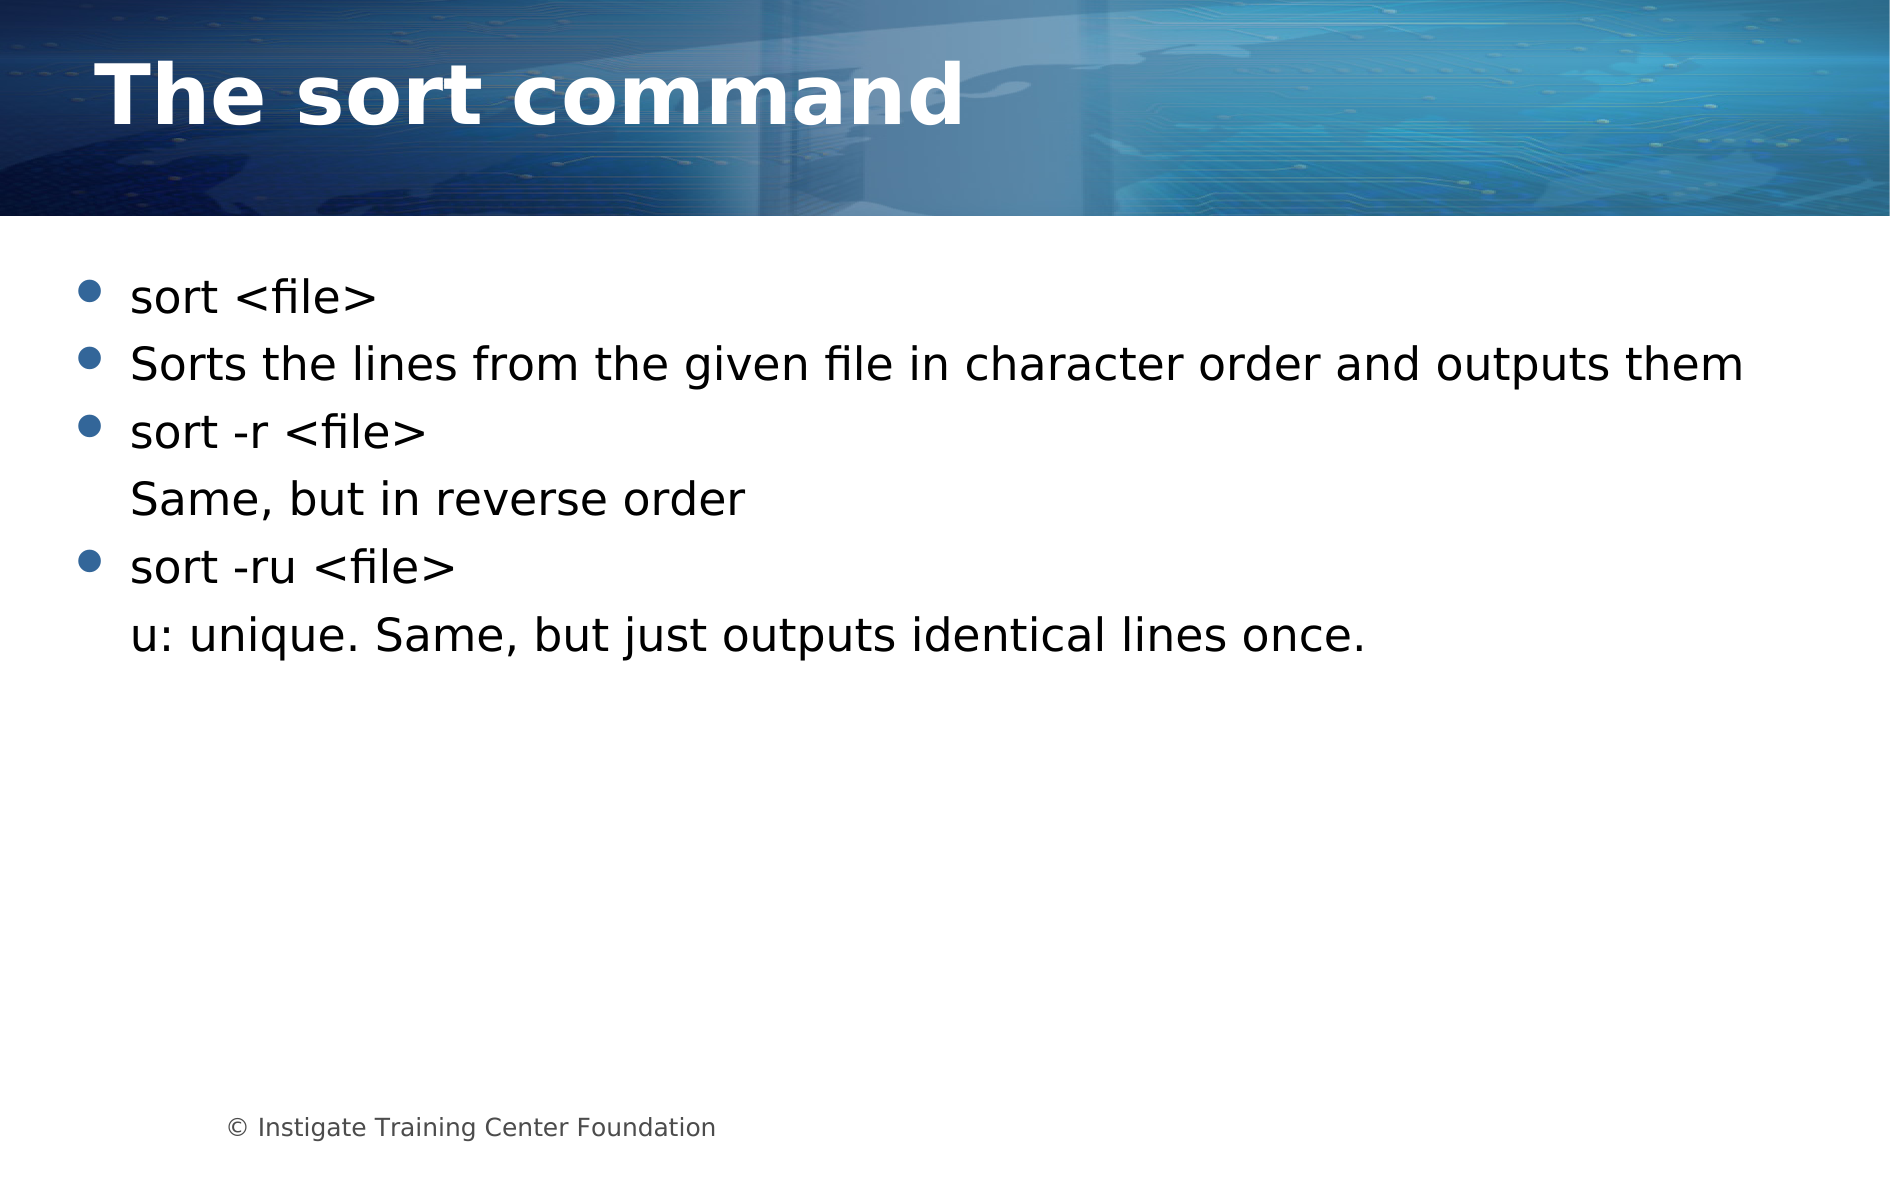

# The sort command
sort <file>
Sorts the lines from the given file in character order and outputs them
sort -r <file>
Same, but in reverse order
sort -ru <file>
u: unique. Same, but just outputs identical lines once.